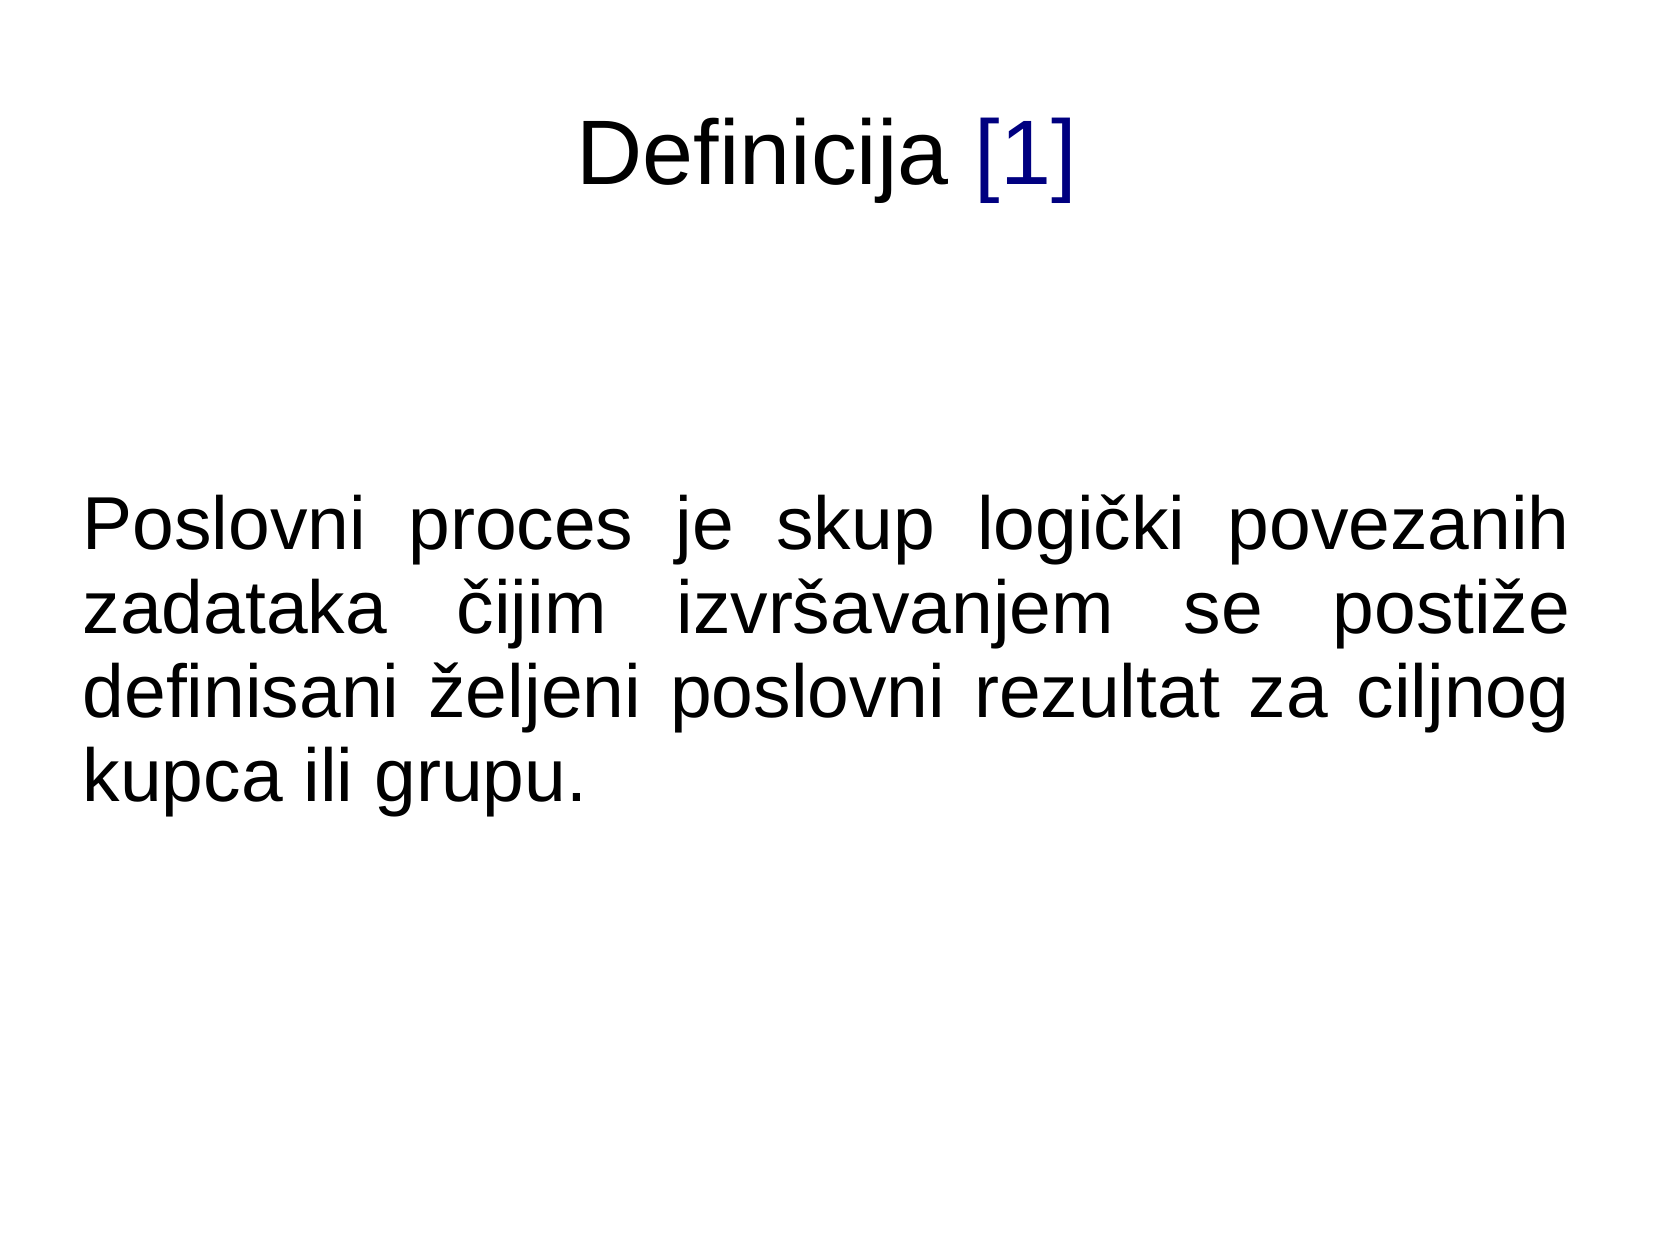

Definicija [1]
# Poslovni proces je skup logički povezanih zadataka čijim izvršavanjem se postiže definisani željeni poslovni rezultat za ciljnog kupca ili grupu.